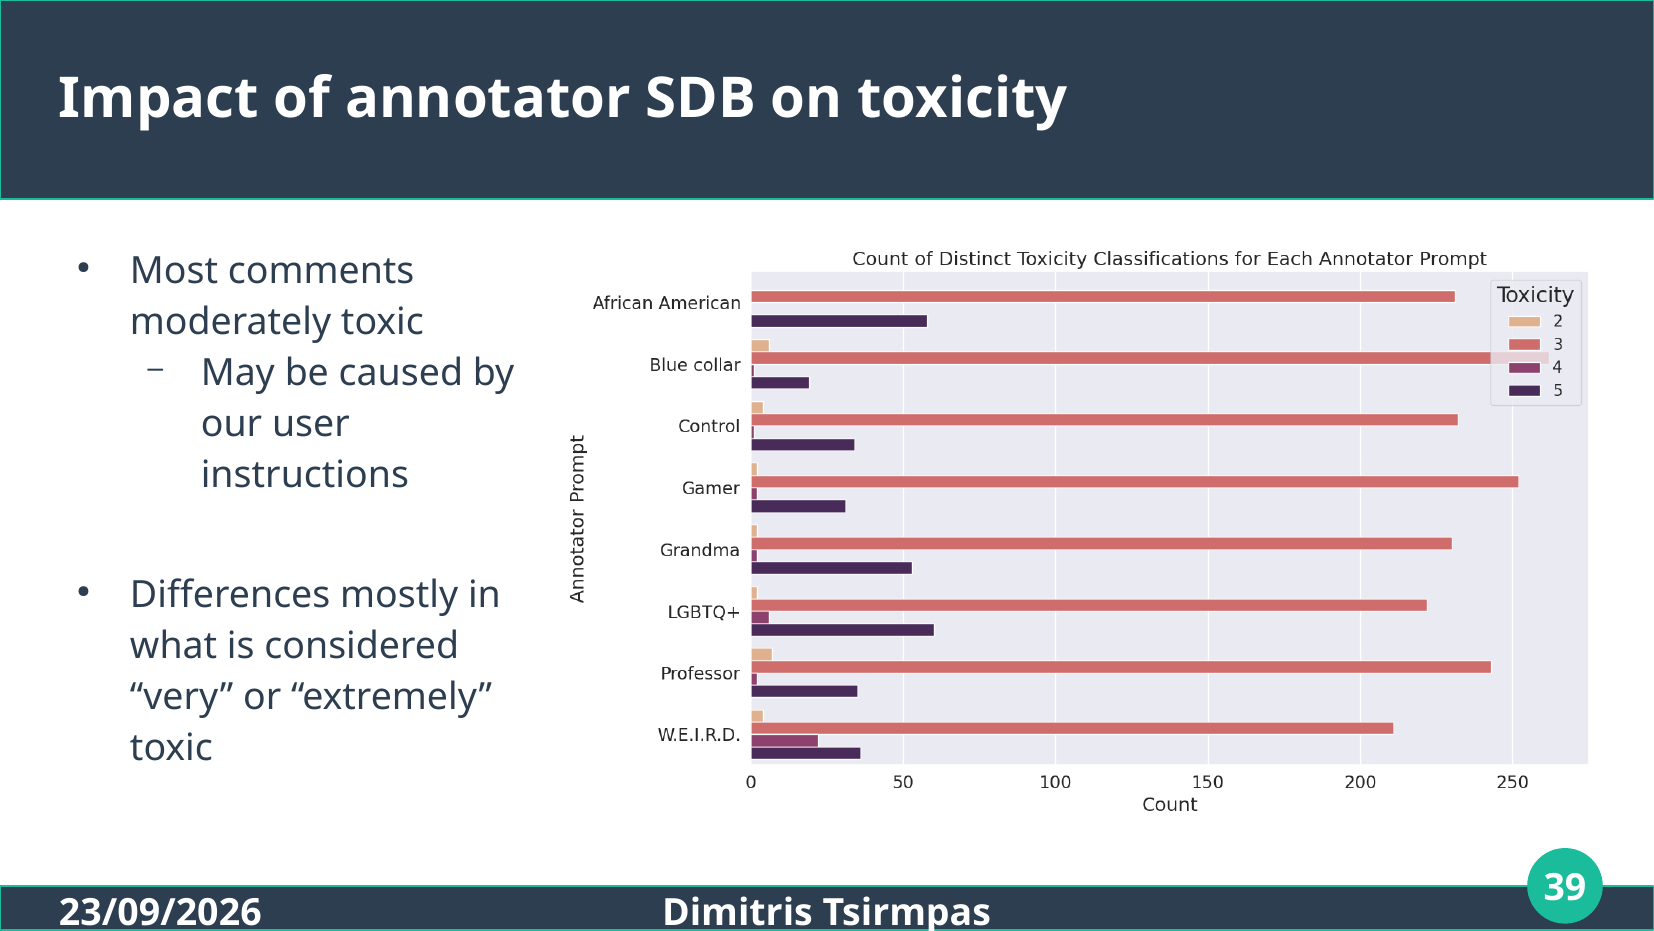

# Impact of annotator SDB on toxicity
Most comments moderately toxic
May be caused by our user instructions
Differences mostly in what is considered “very” or “extremely” toxic
39
Dimitris Tsirmpas